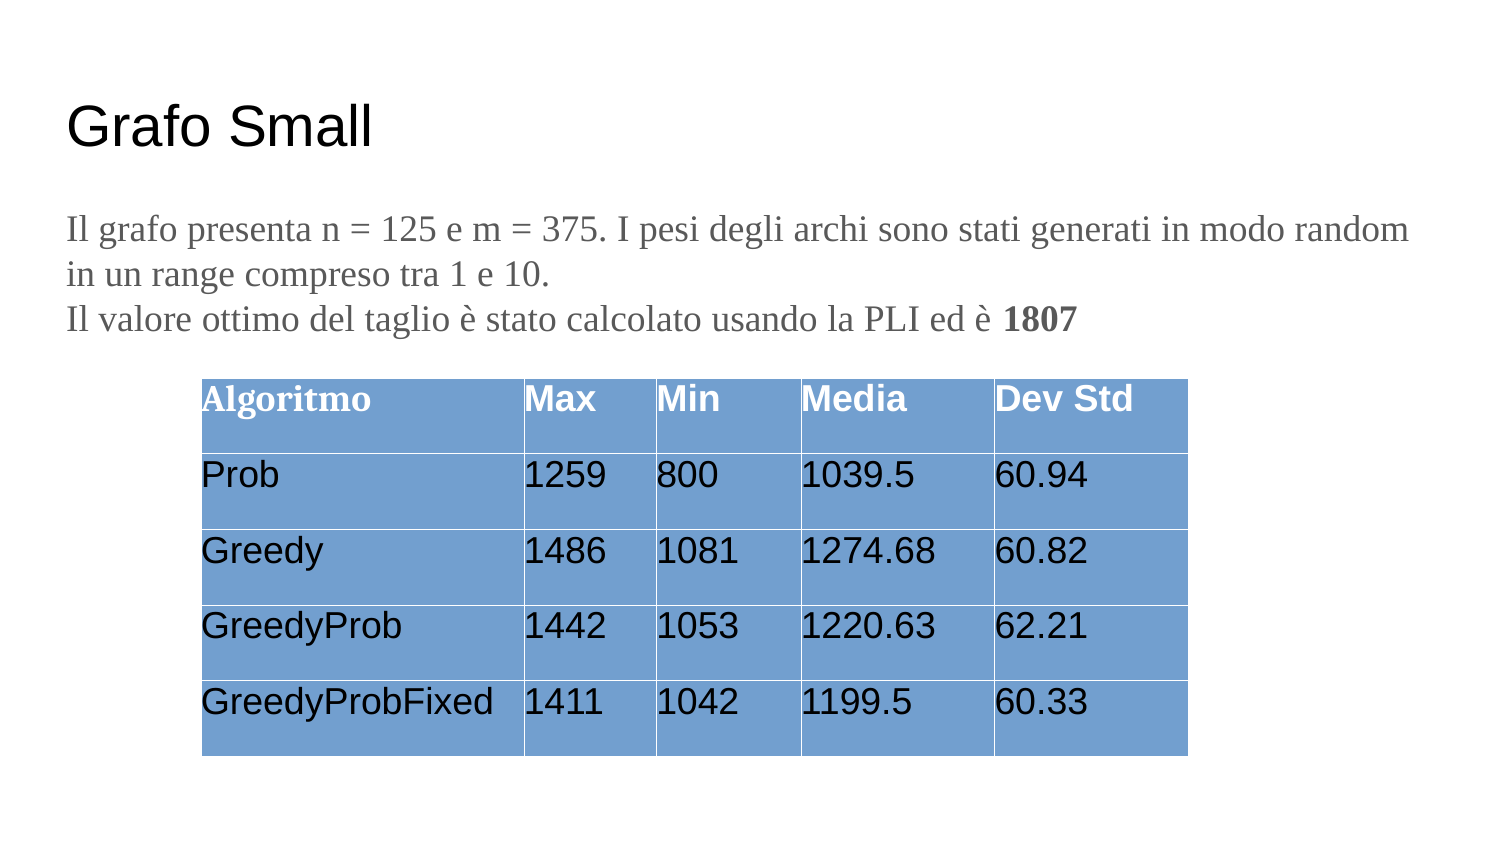

# Grafo Small
Il grafo presenta n = 125 e m = 375. I pesi degli archi sono stati generati in modo random in un range compreso tra 1 e 10.
Il valore ottimo del taglio è stato calcolato usando la PLI ed è 1807
| Algoritmo | Max | Min | Media | Dev Std |
| --- | --- | --- | --- | --- |
| Prob | 1259 | 800 | 1039.5 | 60.94 |
| Greedy | 1486 | 1081 | 1274.68 | 60.82 |
| GreedyProb | 1442 | 1053 | 1220.63 | 62.21 |
| GreedyProbFixed | 1411 | 1042 | 1199.5 | 60.33 |